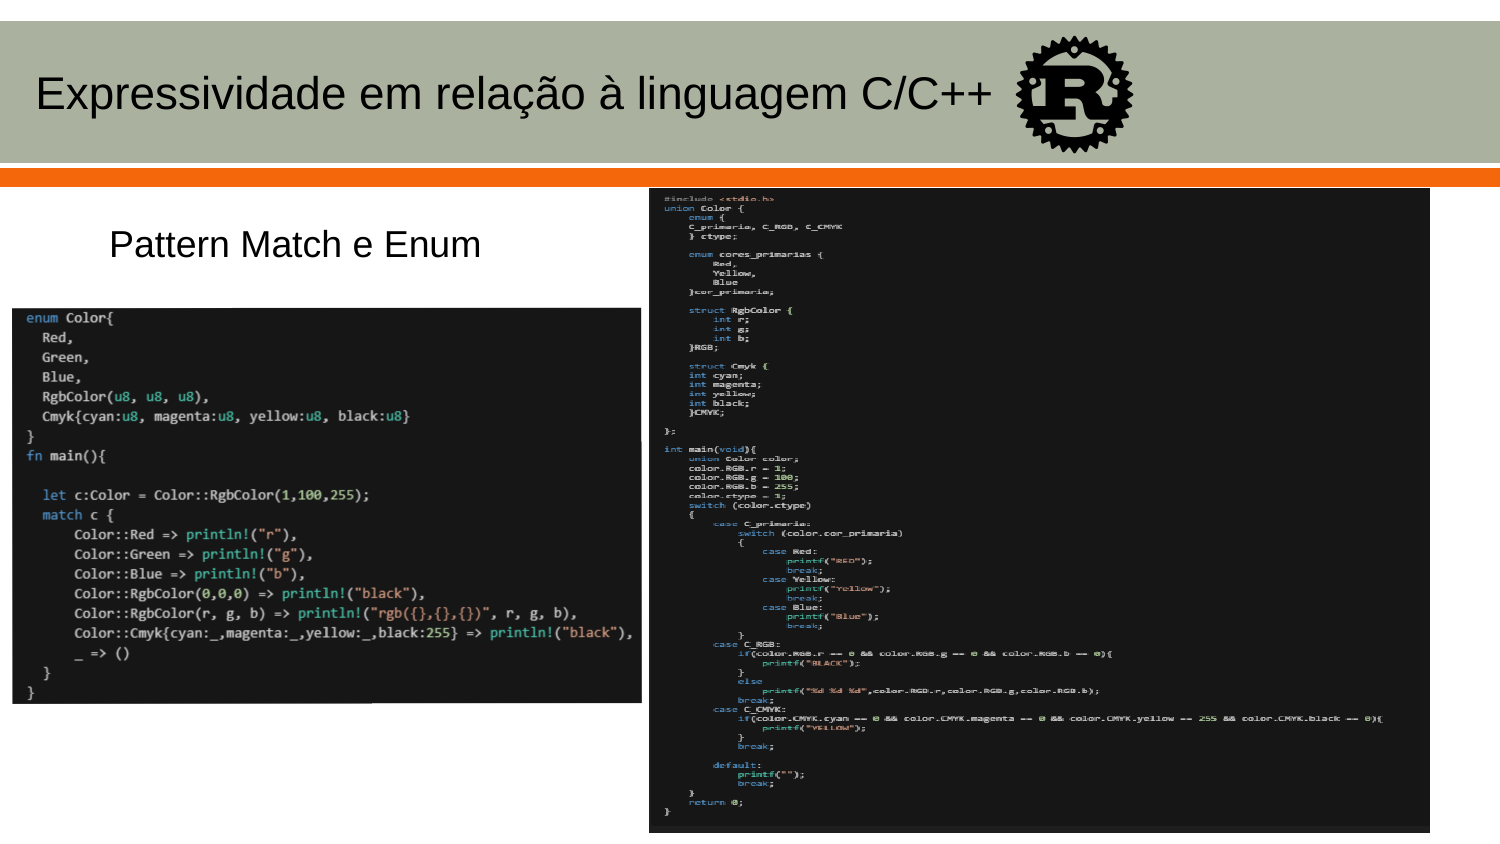

Expressividade em relação à linguagem C/C++
Pattern Match e Enum